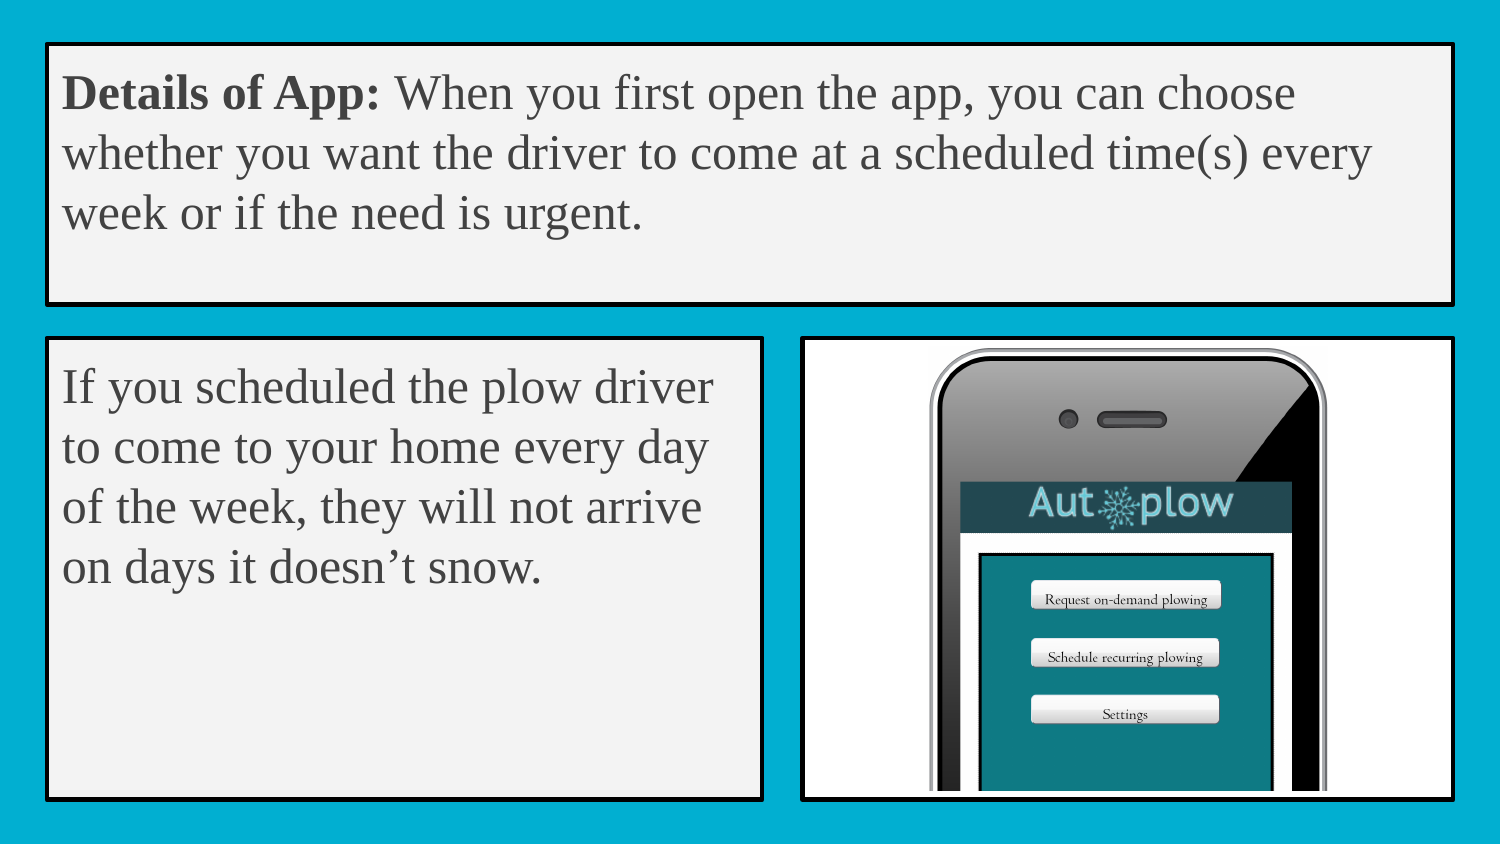

# Details of App: When you first open the app, you can choose whether you want the driver to come at a scheduled time(s) every week or if the need is urgent.
If you scheduled the plow driver to come to your home every day of the week, they will not arrive on days it doesn’t snow.